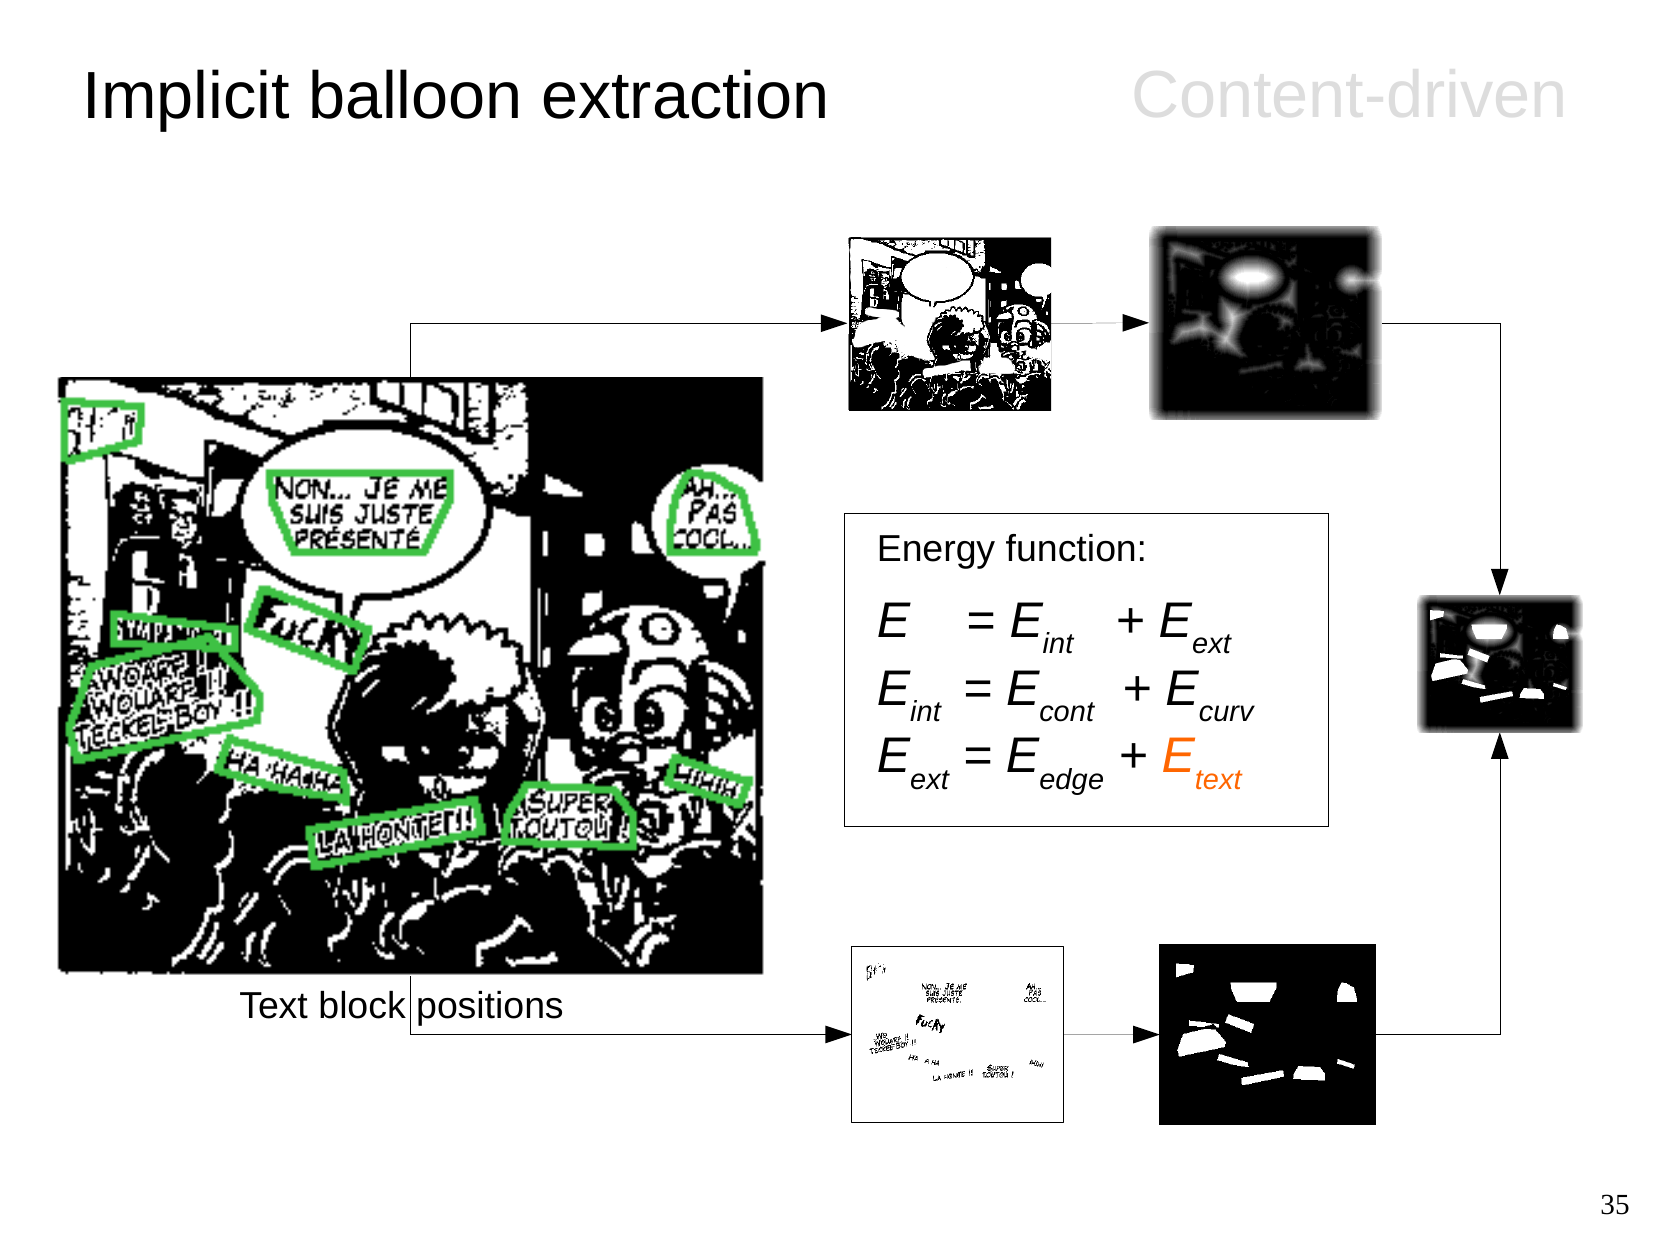

# Implicit balloon extraction
Energy function:
E = Eint + Eext
Eint = Econt + Ecurv
Eext = Eedge + Etext
Text block positions
35